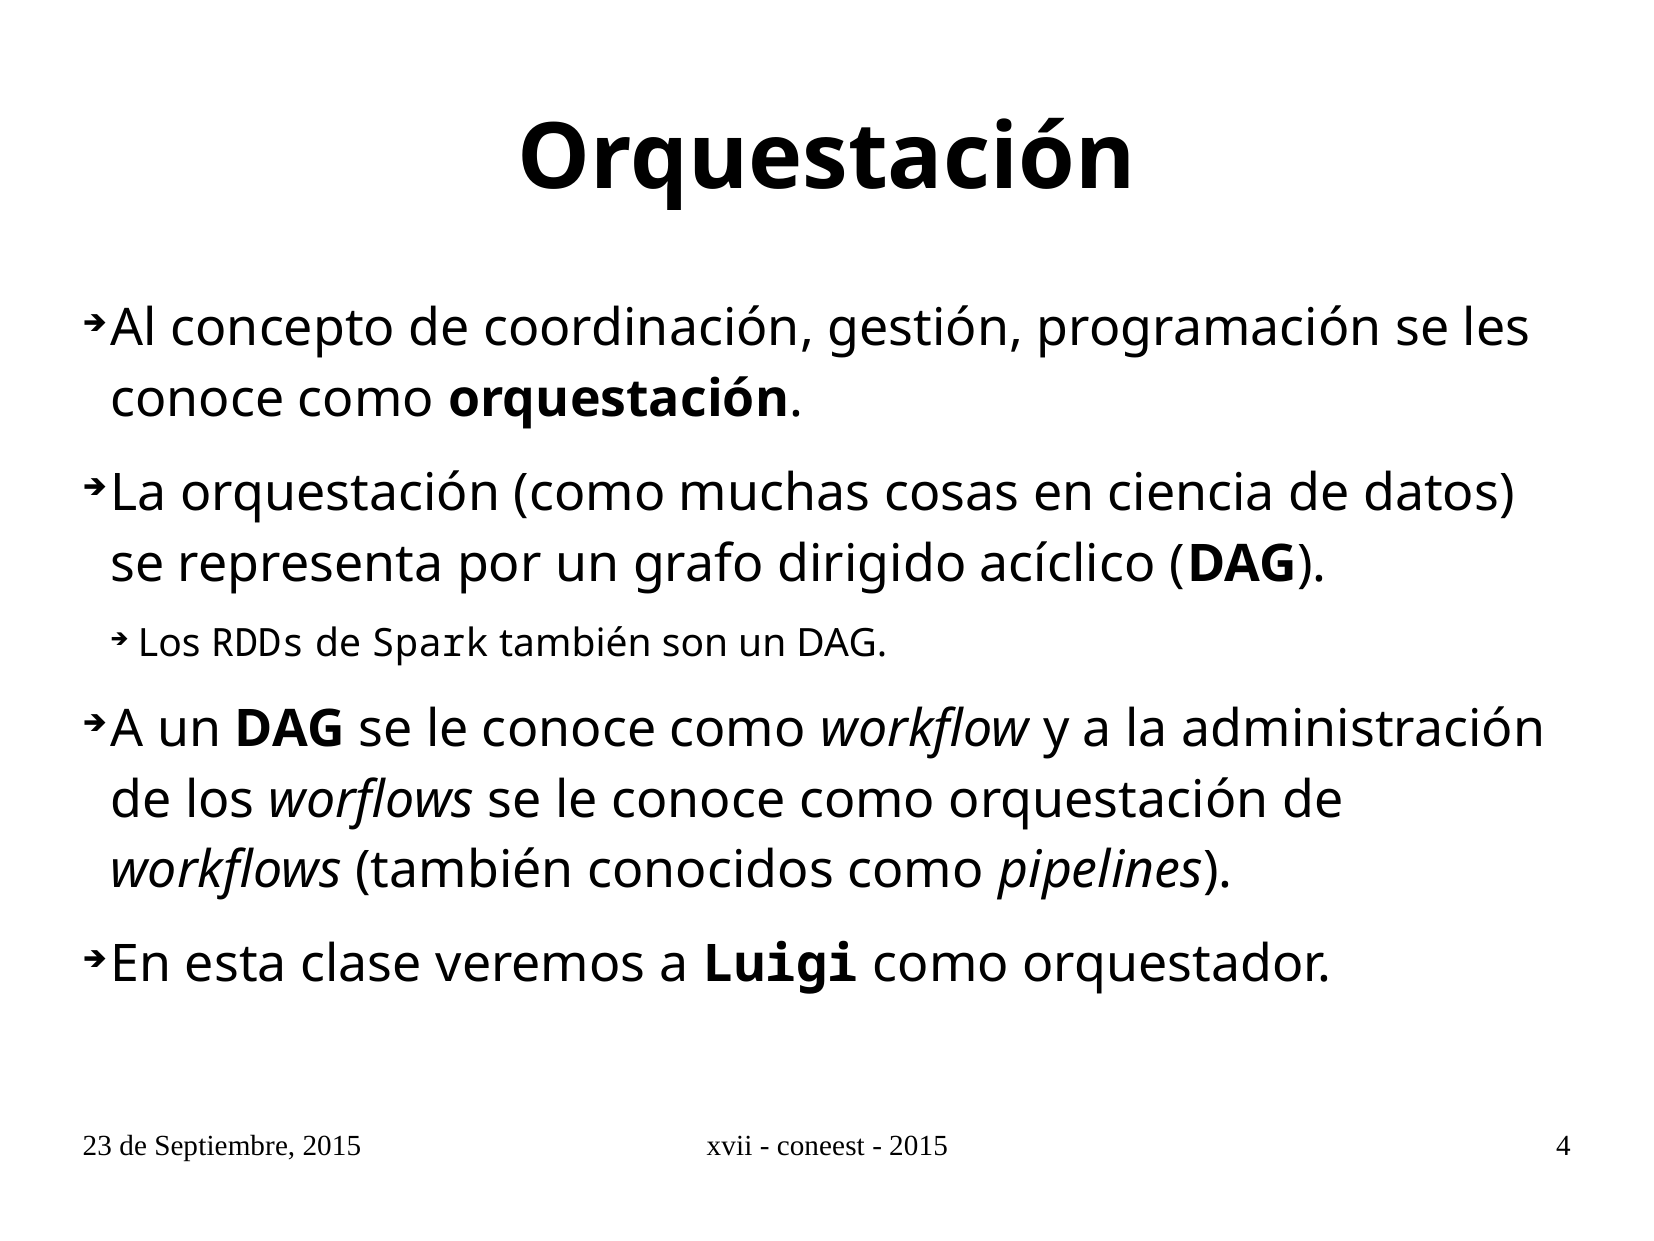

# Orquestación
Al concepto de coordinación, gestión, programación se les conoce como orquestación.
La orquestación (como muchas cosas en ciencia de datos) se representa por un grafo dirigido acíclico (DAG).
Los RDDs de Spark también son un DAG.
A un DAG se le conoce como workflow y a la administración de los worflows se le conoce como orquestación de workflows (también conocidos como pipelines).
En esta clase veremos a Luigi como orquestador.
23 de Septiembre, 2015
xvii - coneest - 2015
4